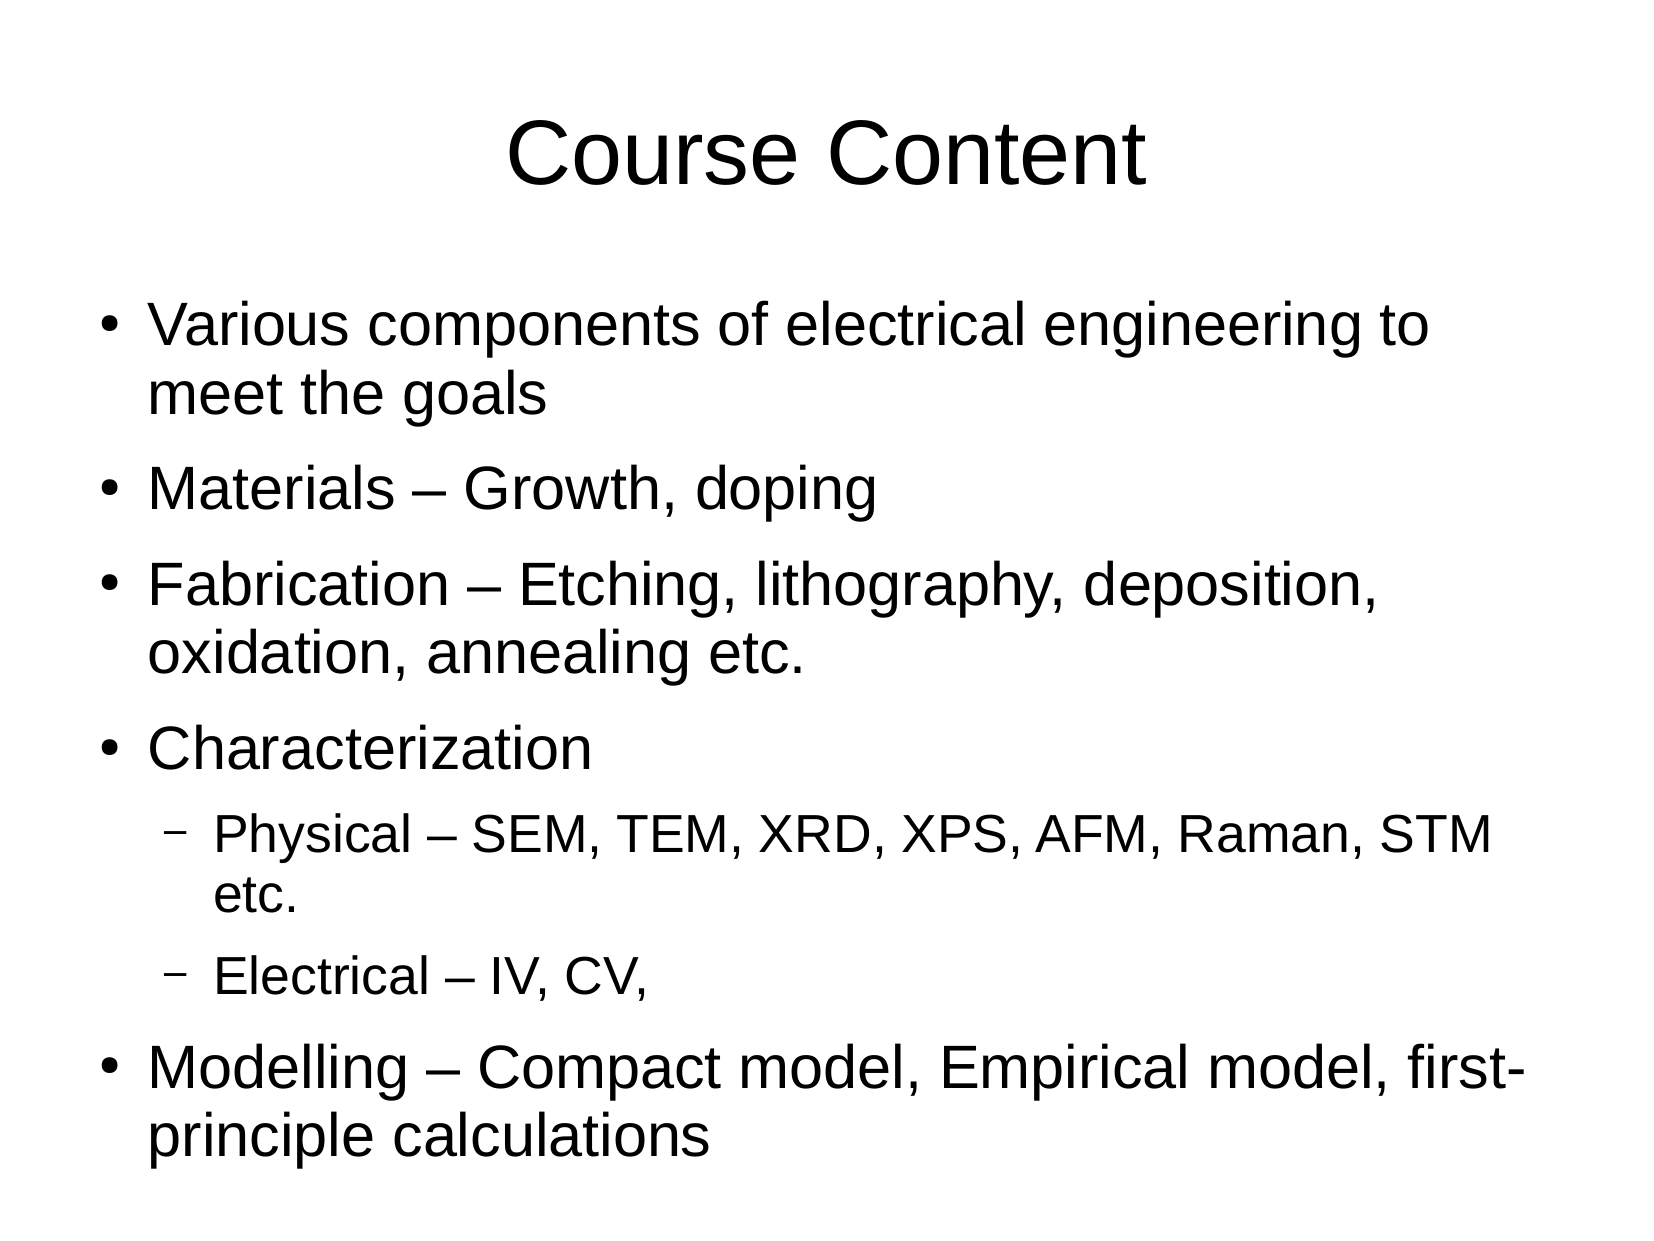

# Course Content
Various components of electrical engineering to meet the goals
Materials – Growth, doping
Fabrication – Etching, lithography, deposition, oxidation, annealing etc.
Characterization
Physical – SEM, TEM, XRD, XPS, AFM, Raman, STM etc.
Electrical – IV, CV,
Modelling – Compact model, Empirical model, first-principle calculations